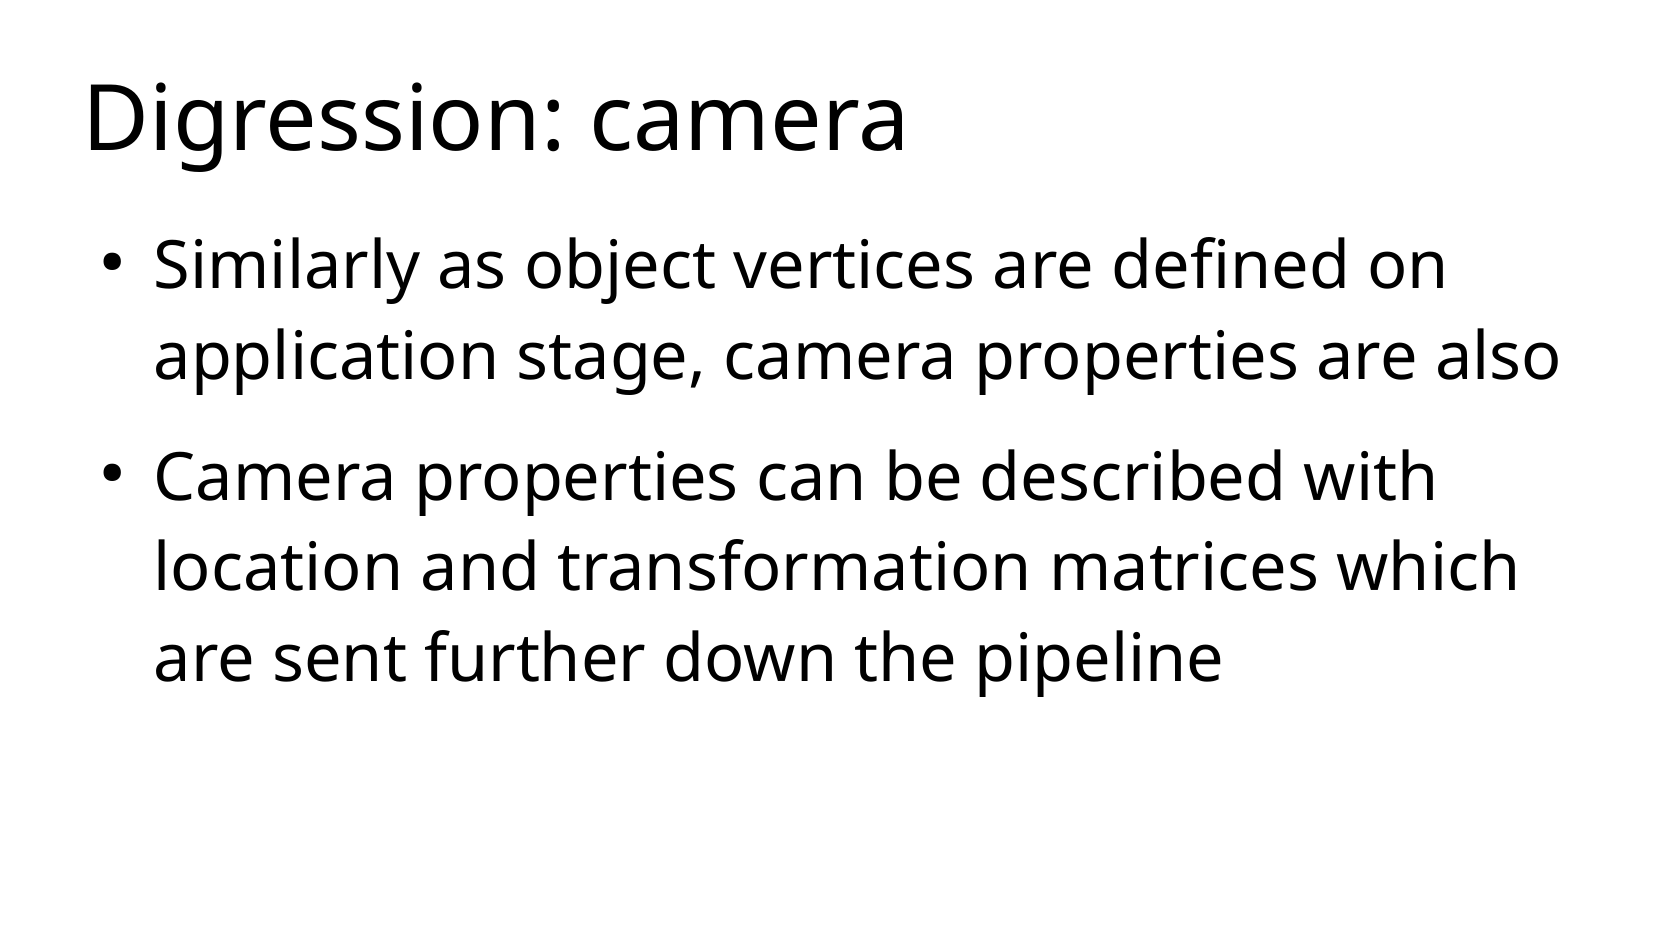

# Digression: camera
Similarly as object vertices are defined on application stage, camera properties are also
Camera properties can be described with location and transformation matrices which are sent further down the pipeline